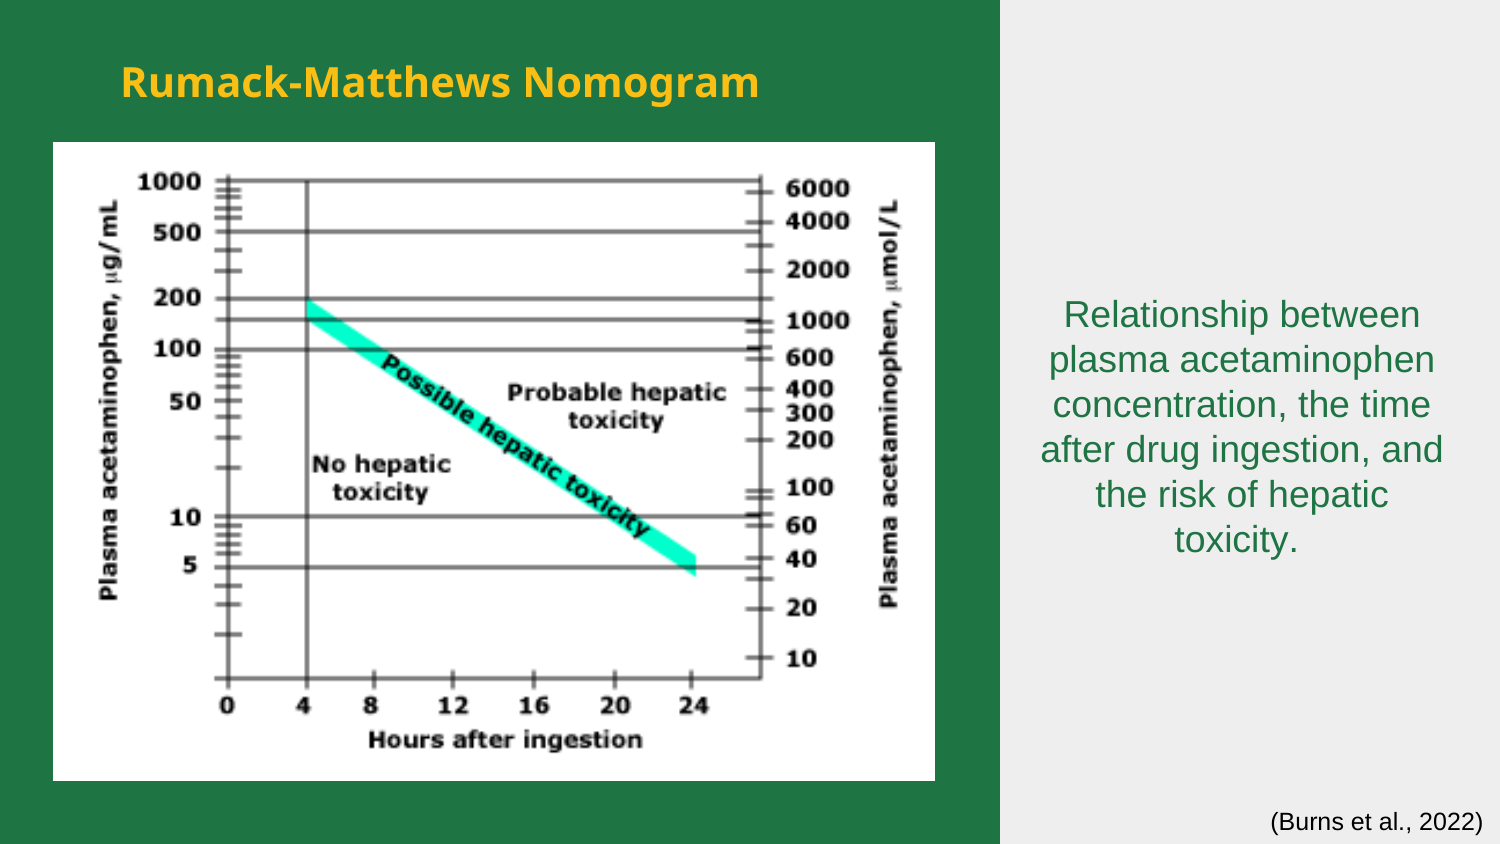

# Rumack-Matthews Nomogram
Relationship between plasma acetaminophen concentration, the time after drug ingestion, and the risk of hepatic toxicity.
(Burns et al., 2022)